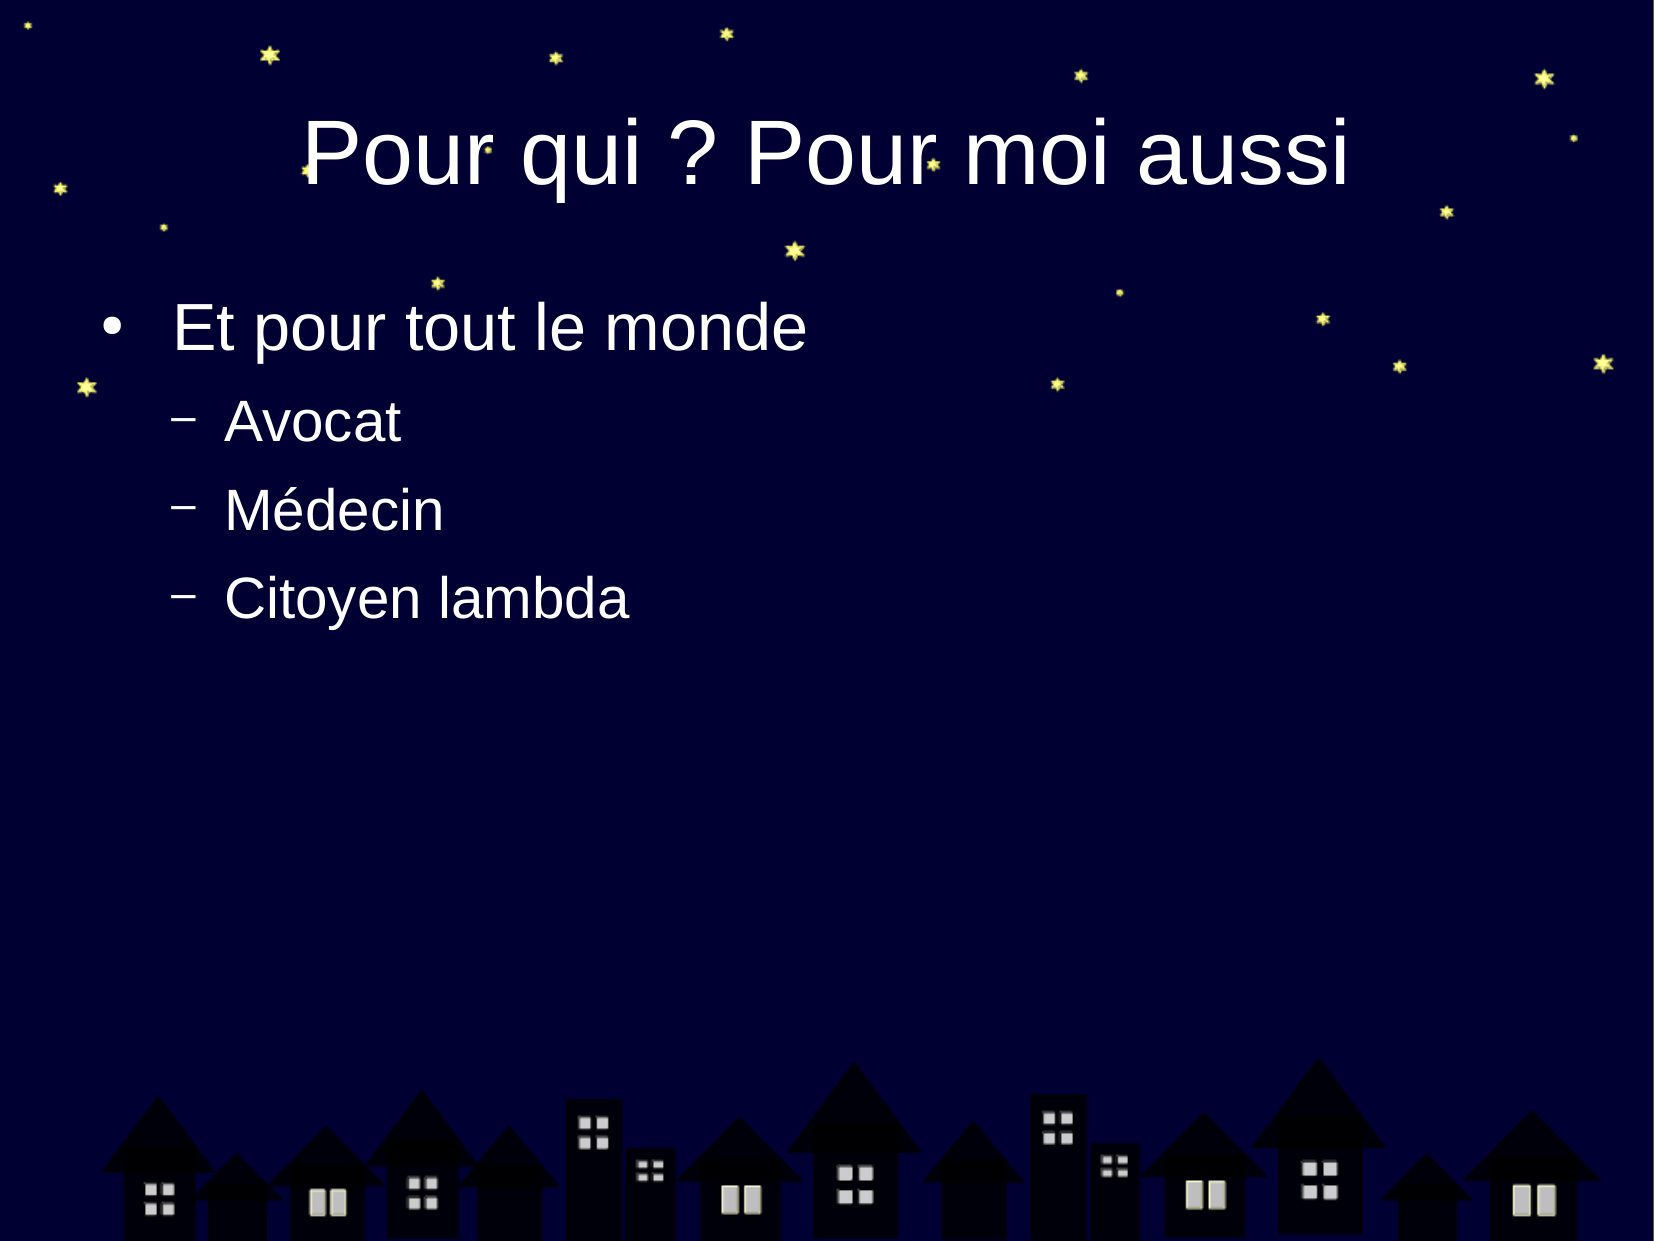

# Pour qui ? Pour moi aussi
 Et pour tout le monde
Avocat
Médecin
Citoyen lambda